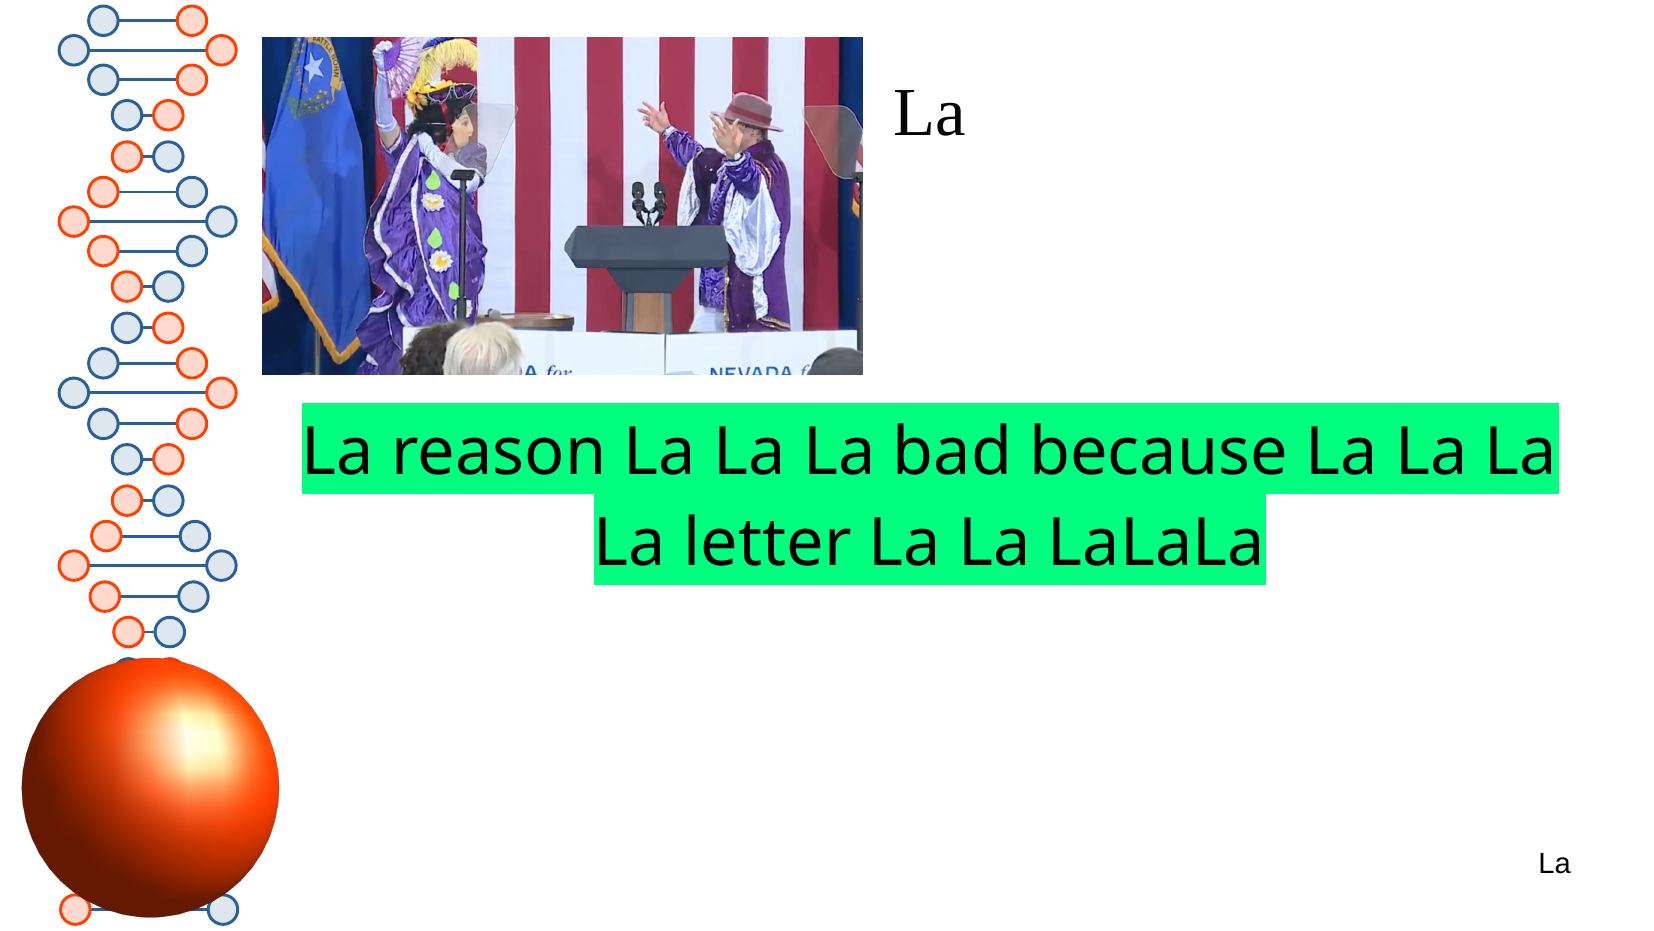

# La
La reason La La La bad because La La La La letter La La LaLaLa
10